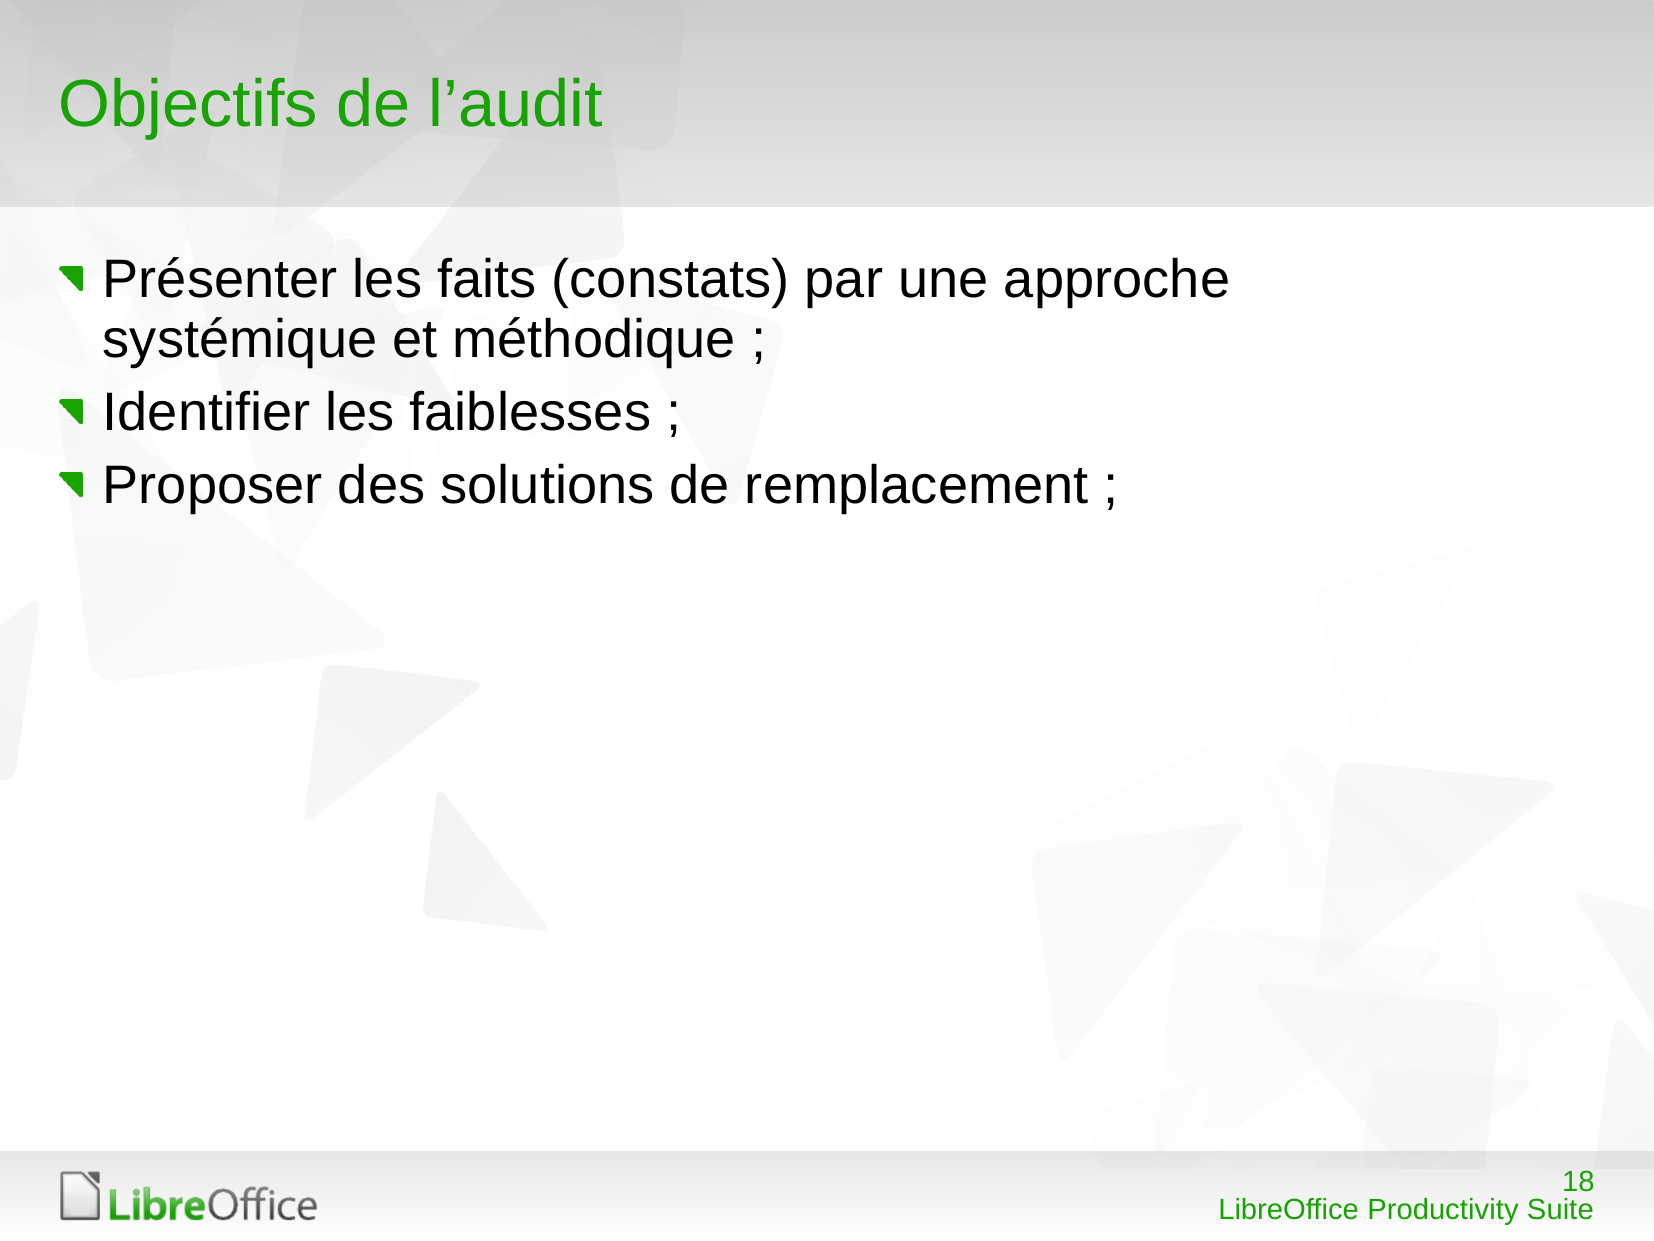

# Objectifs de l’audit
Présenter les faits (constats) par une approche systémique et méthodique ;
Identifier les faiblesses ;
Proposer des solutions de remplacement ;
18
LibreOffice Productivity Suite